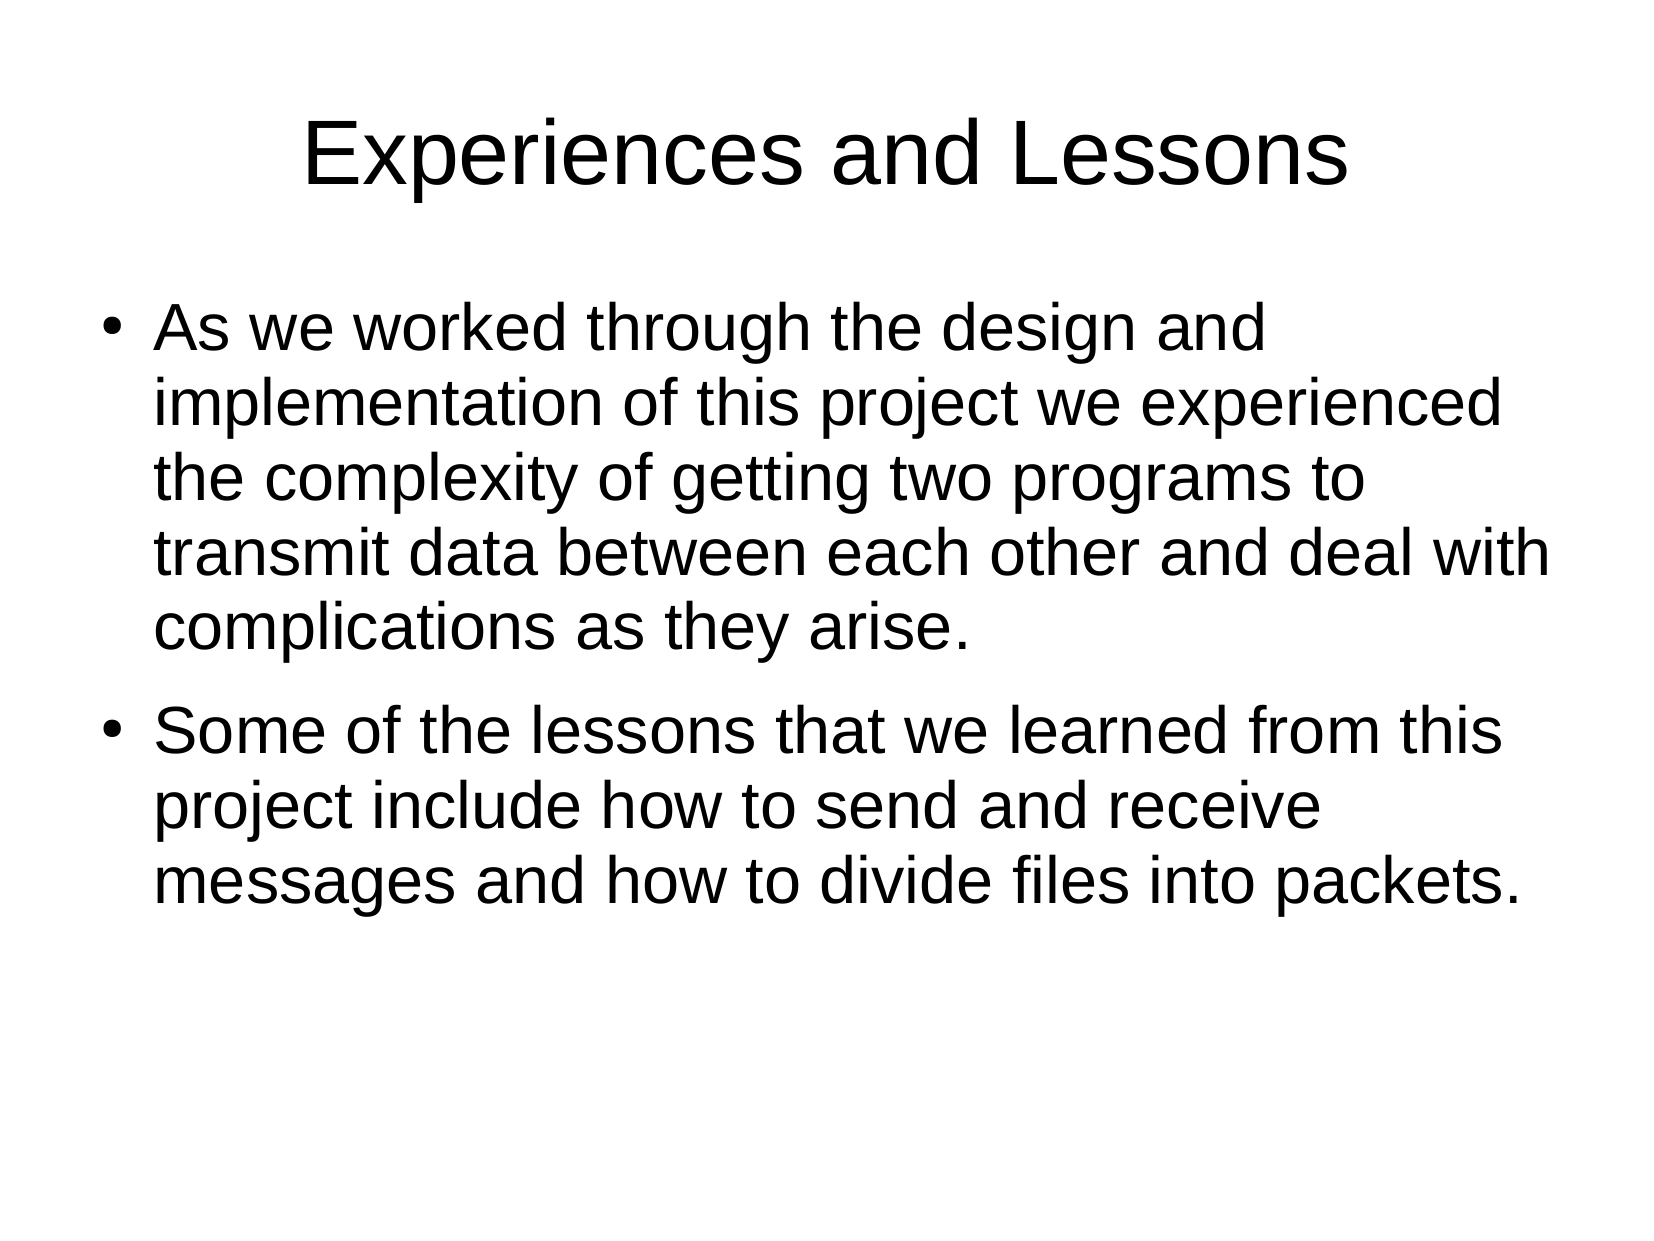

# Experiences and Lessons
As we worked through the design and implementation of this project we experienced the complexity of getting two programs to transmit data between each other and deal with complications as they arise.
Some of the lessons that we learned from this project include how to send and receive messages and how to divide files into packets.